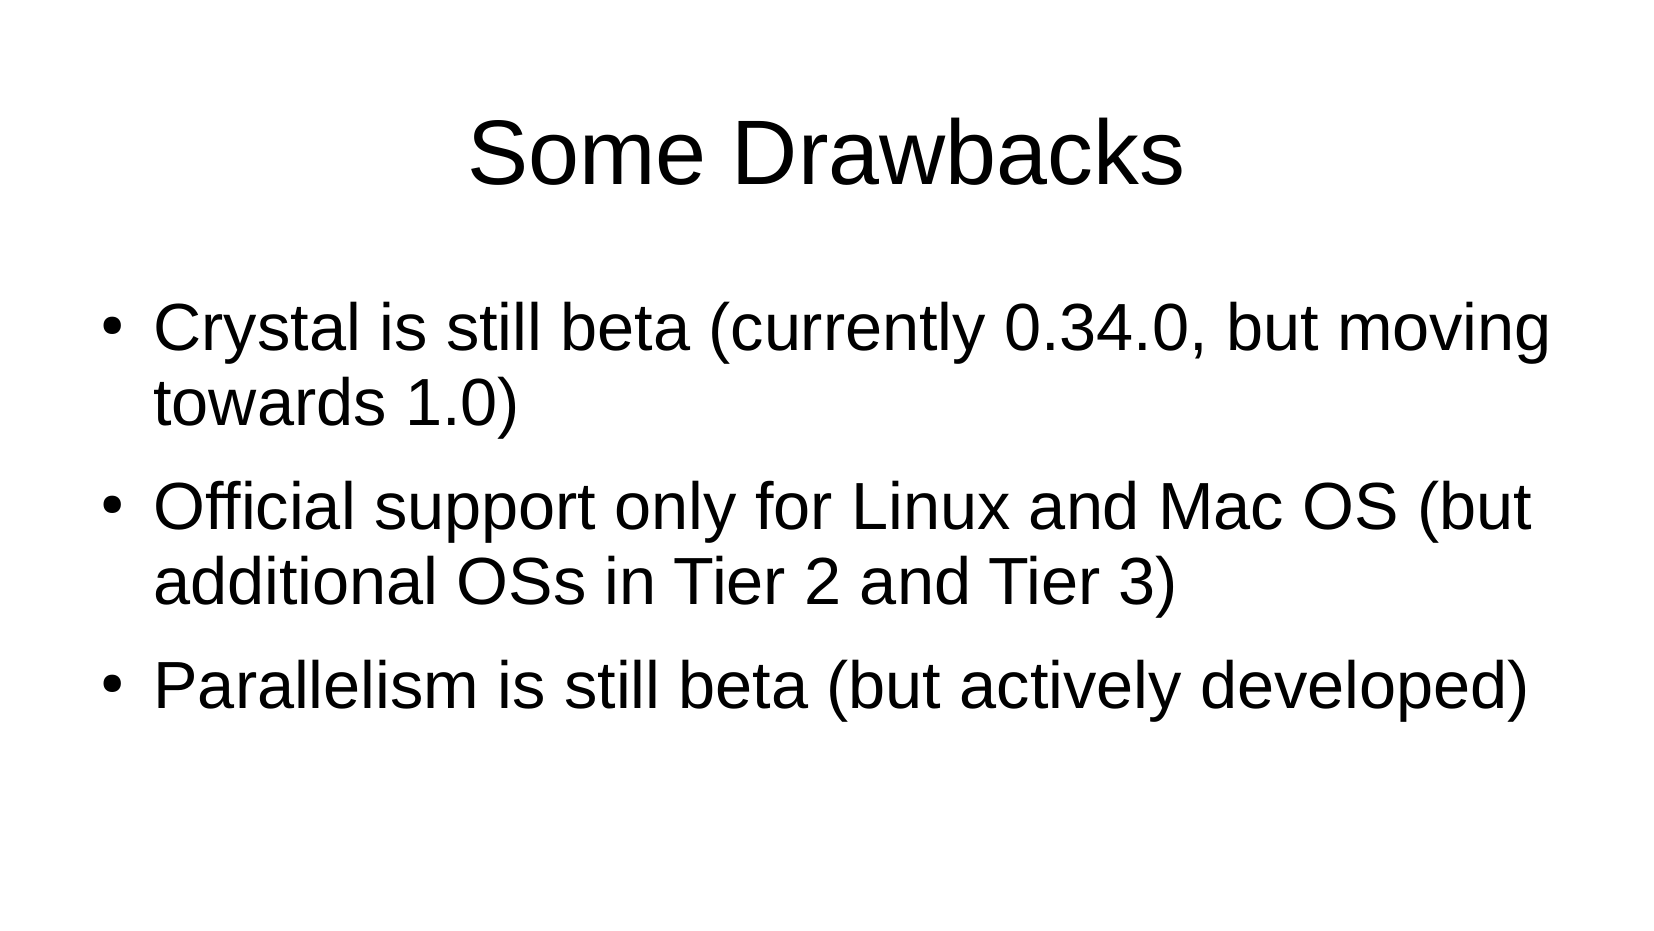

# Some Drawbacks
Crystal is still beta (currently 0.34.0, but moving towards 1.0)
Official support only for Linux and Mac OS (but additional OSs in Tier 2 and Tier 3)
Parallelism is still beta (but actively developed)